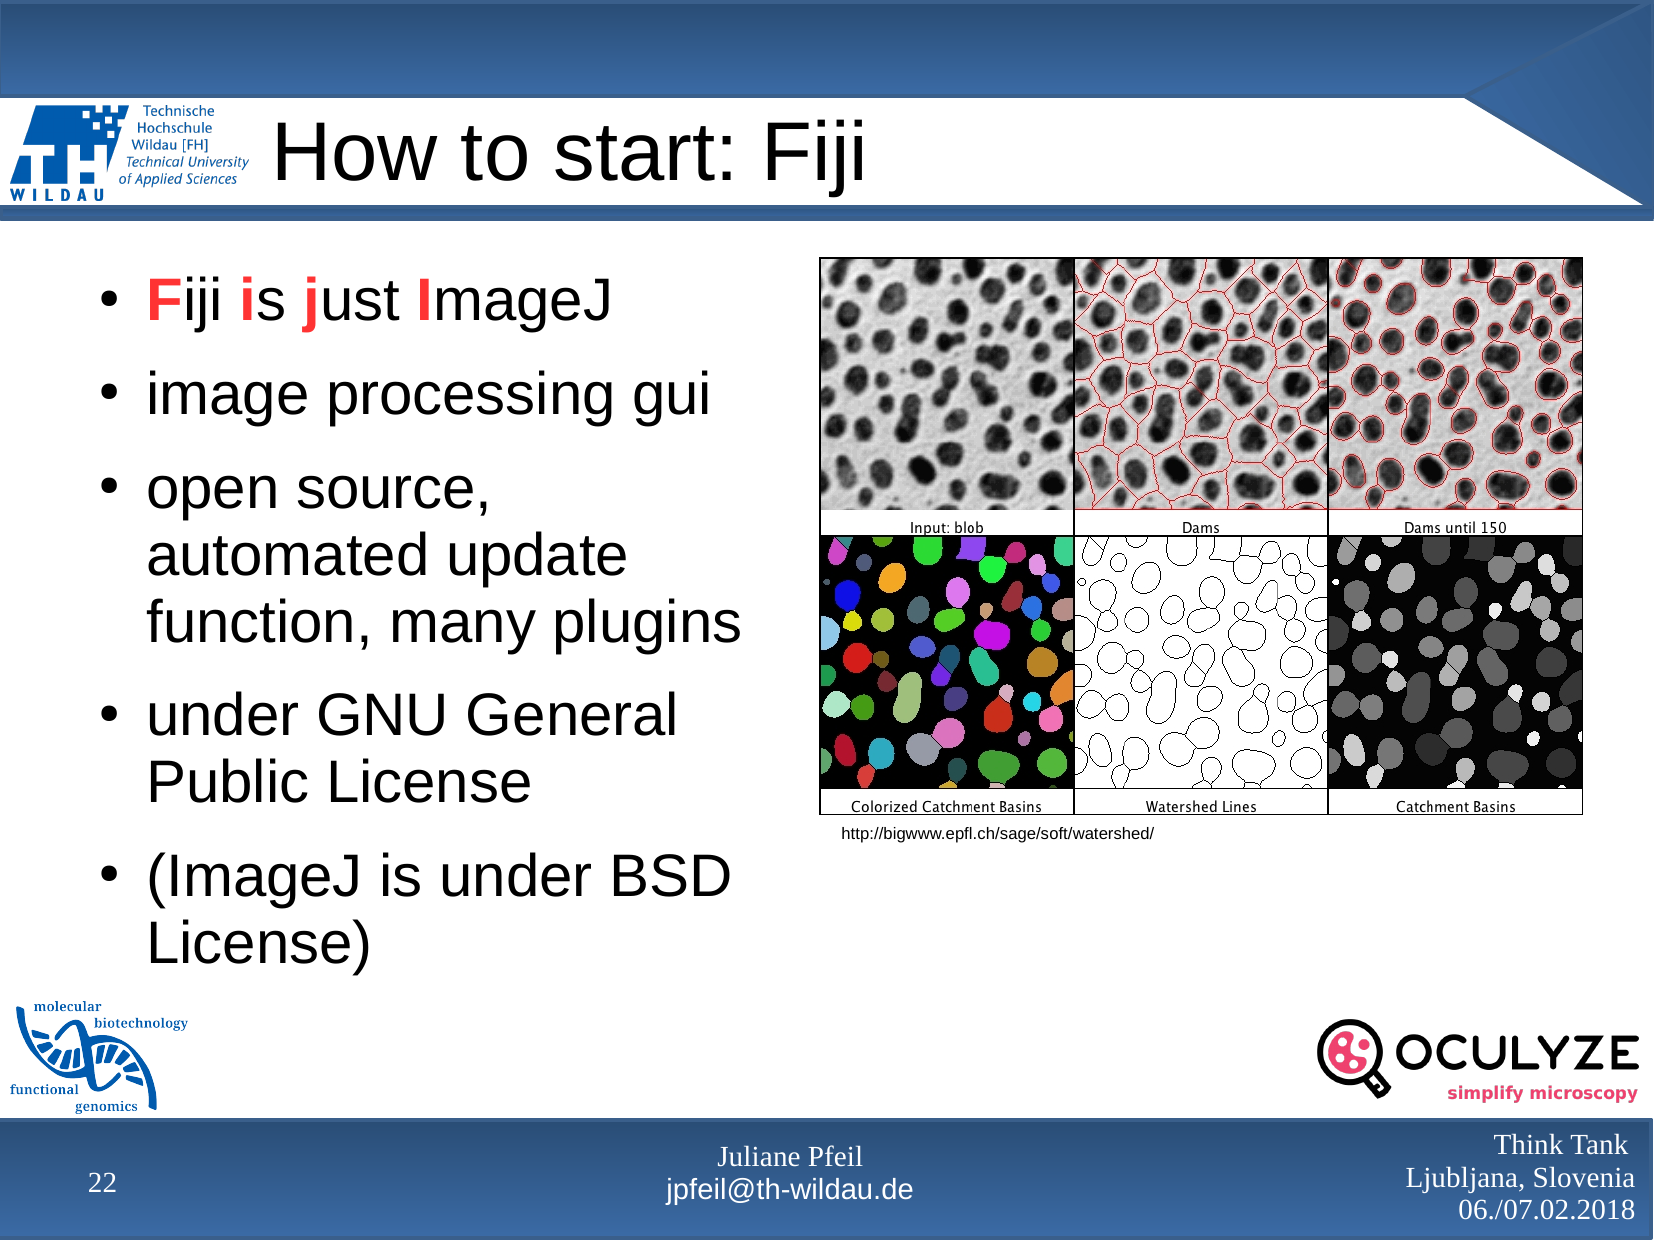

# How to start: Fiji
Fiji is just ImageJ
image processing gui
open source, automated update function, many plugins
under GNU General Public License
(ImageJ is under BSD License)
http://bigwww.epfl.ch/sage/soft/watershed/